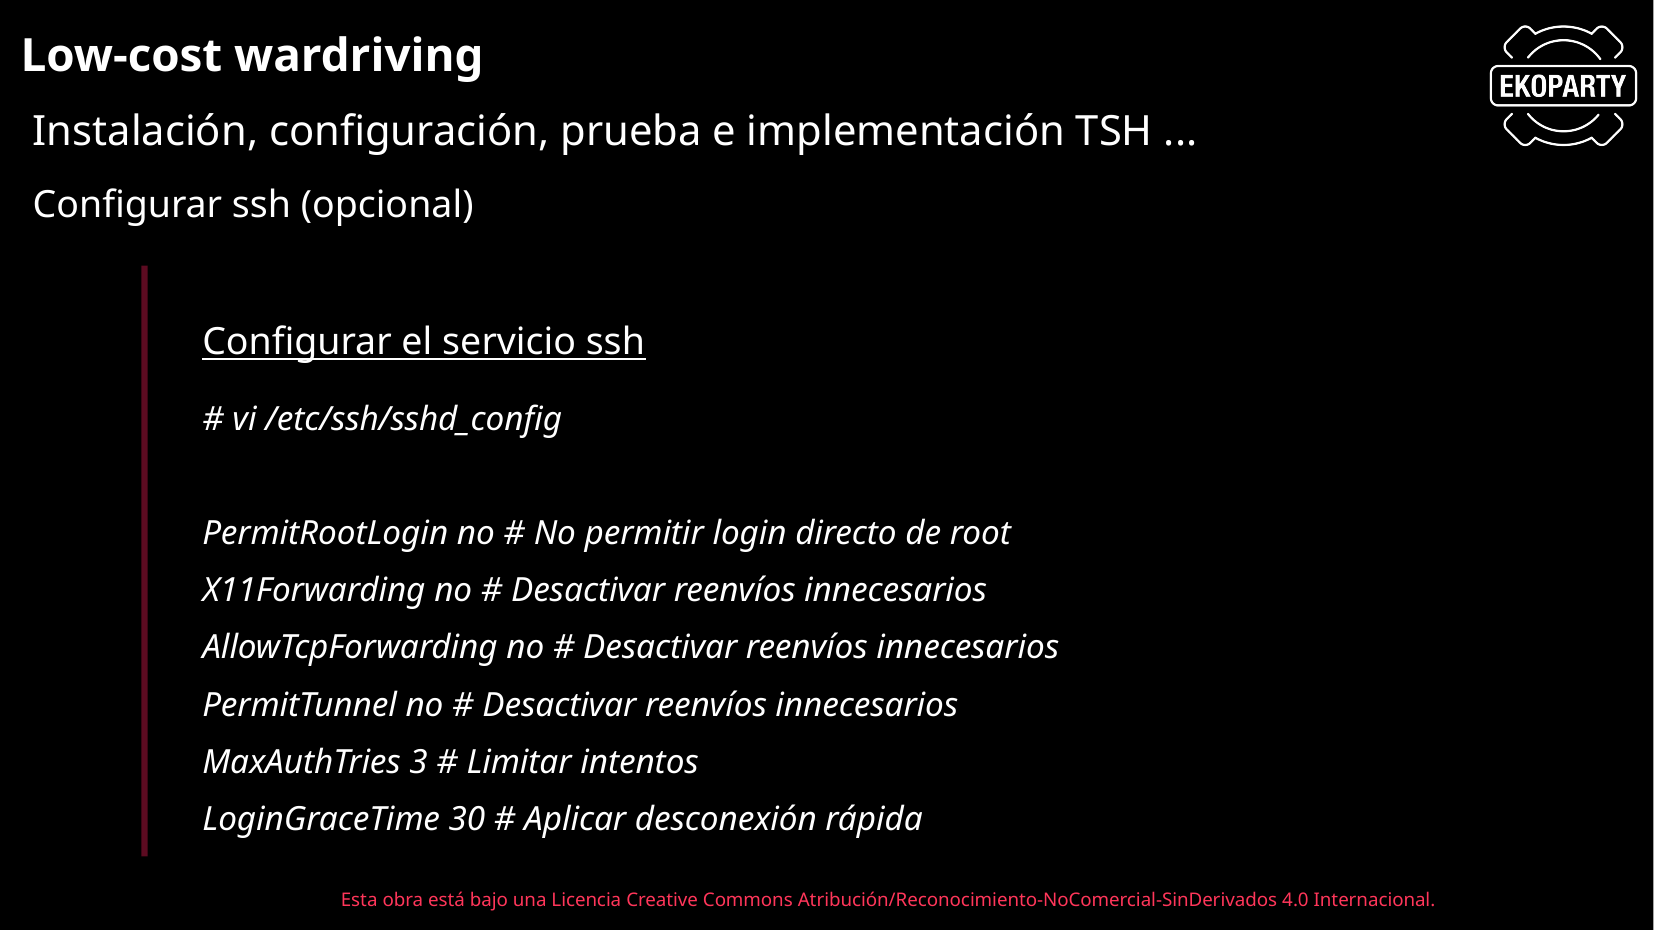

Low-cost wardriving
Instalación, configuración, prueba e implementación TSH ...
Configurar ssh (opcional)
Configurar el servicio ssh
# vi /etc/ssh/sshd_config
PermitRootLogin no # No permitir login directo de root
X11Forwarding no # Desactivar reenvíos innecesarios
AllowTcpForwarding no # Desactivar reenvíos innecesarios
PermitTunnel no # Desactivar reenvíos innecesarios
MaxAuthTries 3 # Limitar intentos
LoginGraceTime 30 # Aplicar desconexión rápida
Esta obra está bajo una Licencia Creative Commons Atribución/Reconocimiento-NoComercial-SinDerivados 4.0 Internacional.